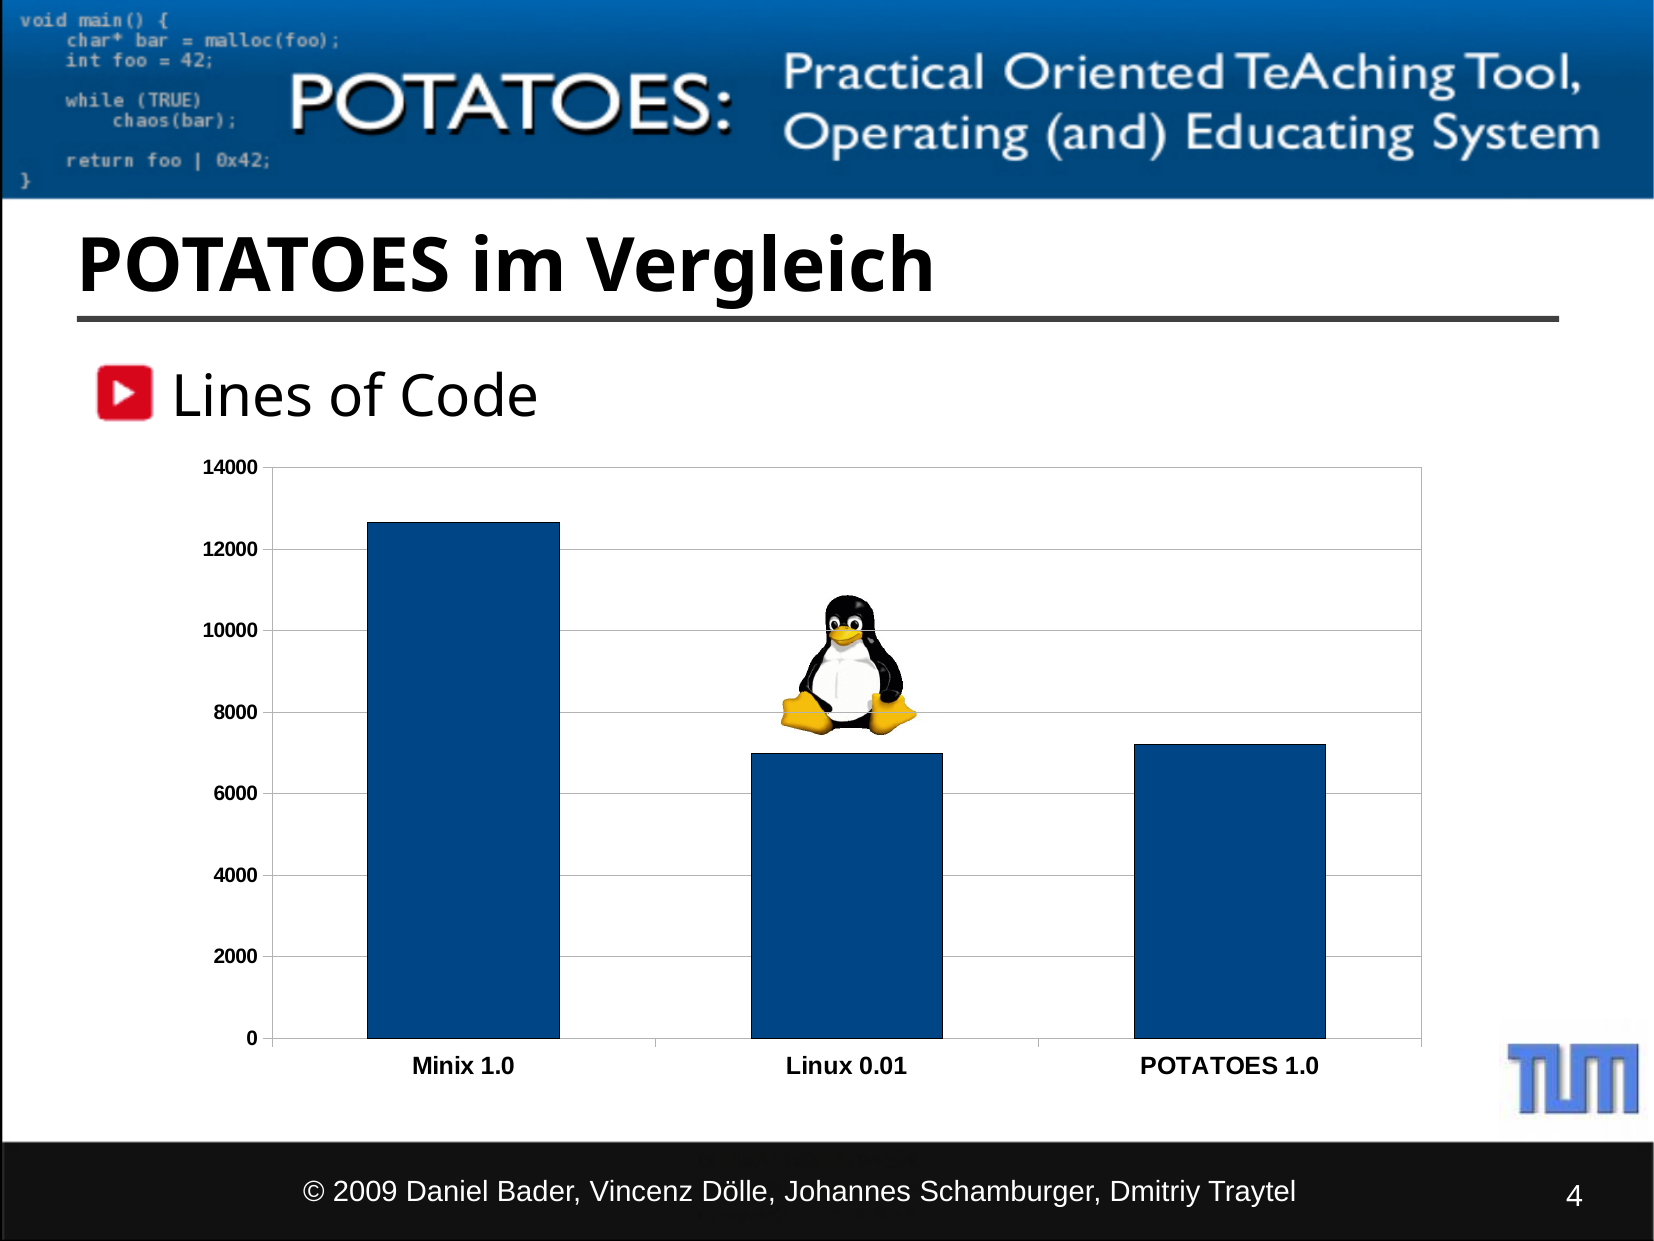

# POTATOES im Vergleich
Lines of Code
### Chart
| Category | Spalte 1 |
|---|---|
| Minix 1.0 | 12650.0 |
| Linux 0.01 | 6975.0 |
| POTATOES 1.0 | 7211.0 |
4